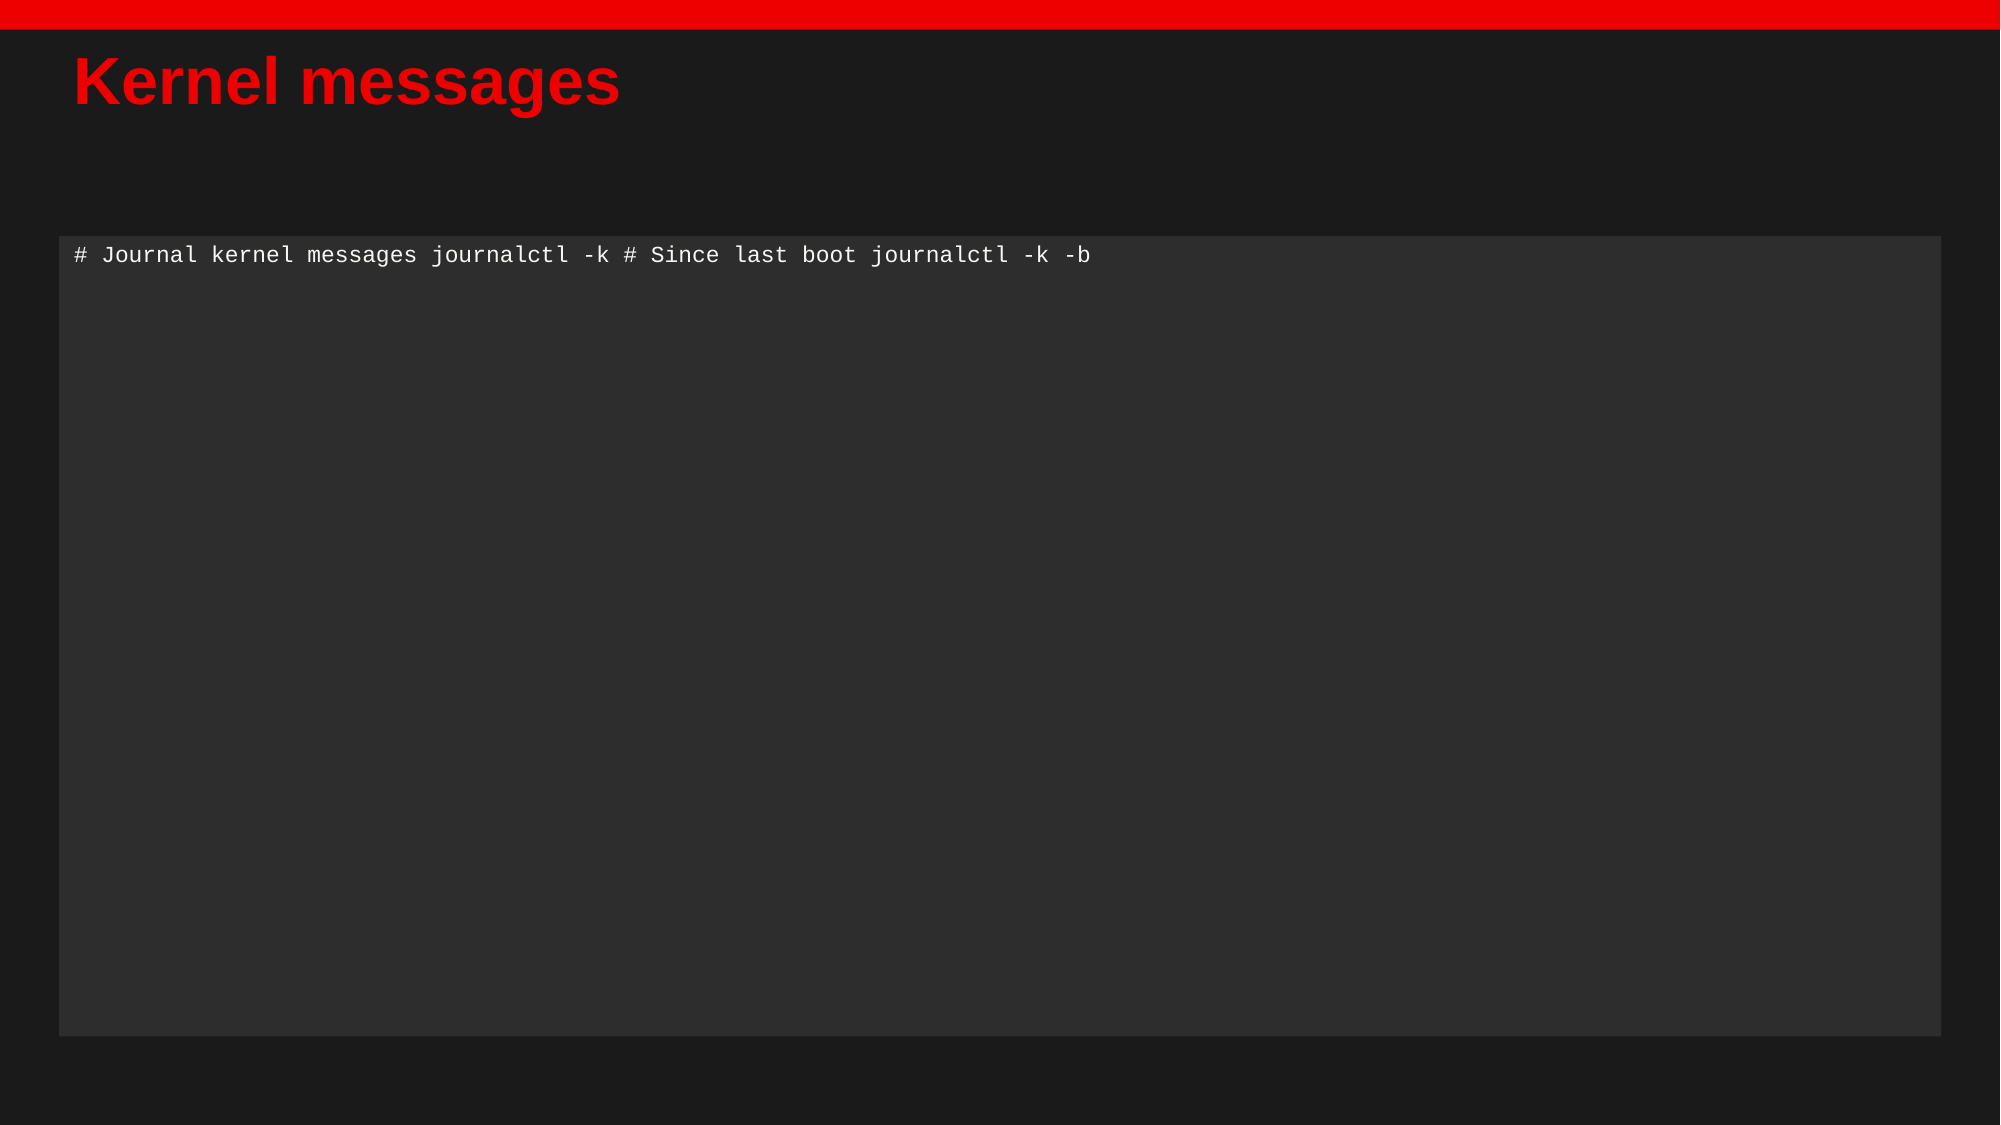

Kernel messages
# Journal kernel messages journalctl -k # Since last boot journalctl -k -b